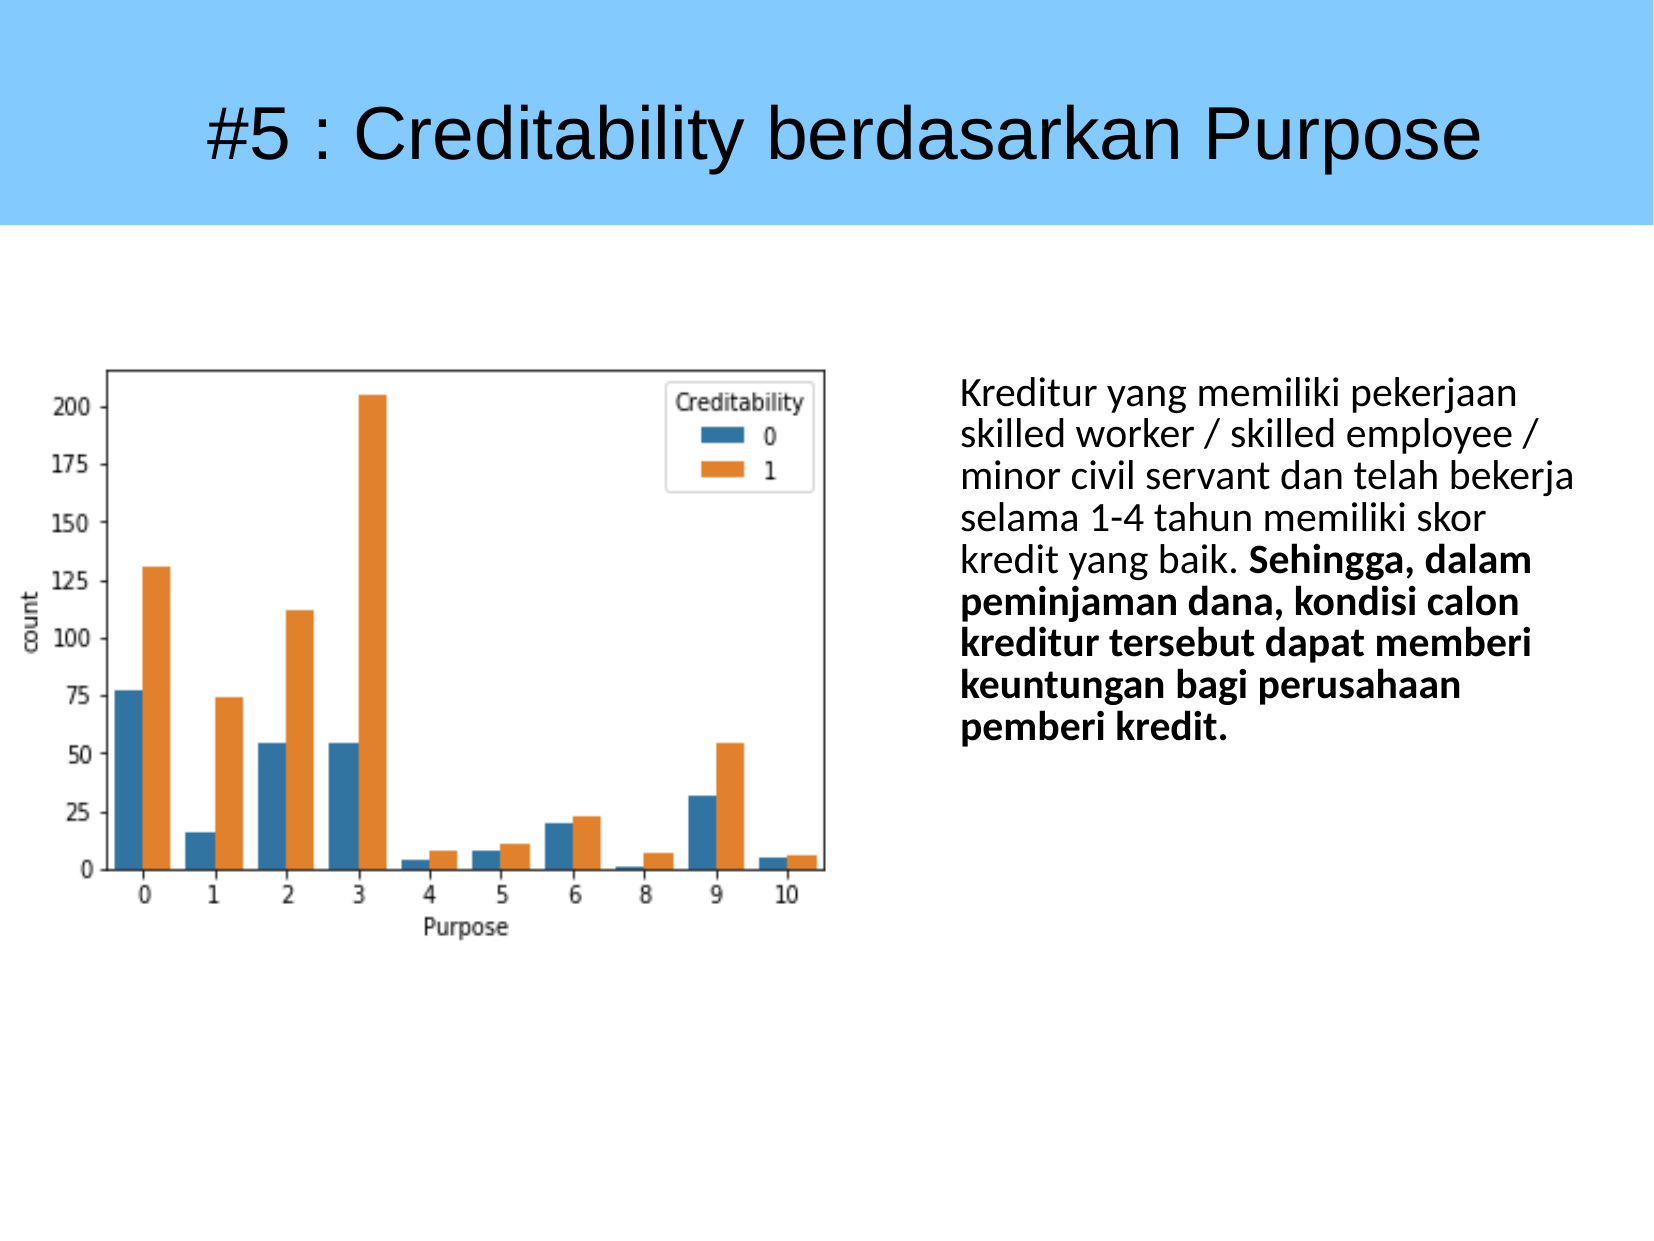

#5 : Creditability berdasarkan Purpose
#
Kreditur yang memiliki pekerjaan skilled worker / skilled employee / minor civil servant dan telah bekerja selama 1-4 tahun memiliki skor kredit yang baik. Sehingga, dalam peminjaman dana, kondisi calon kreditur tersebut dapat memberi keuntungan bagi perusahaan pemberi kredit.